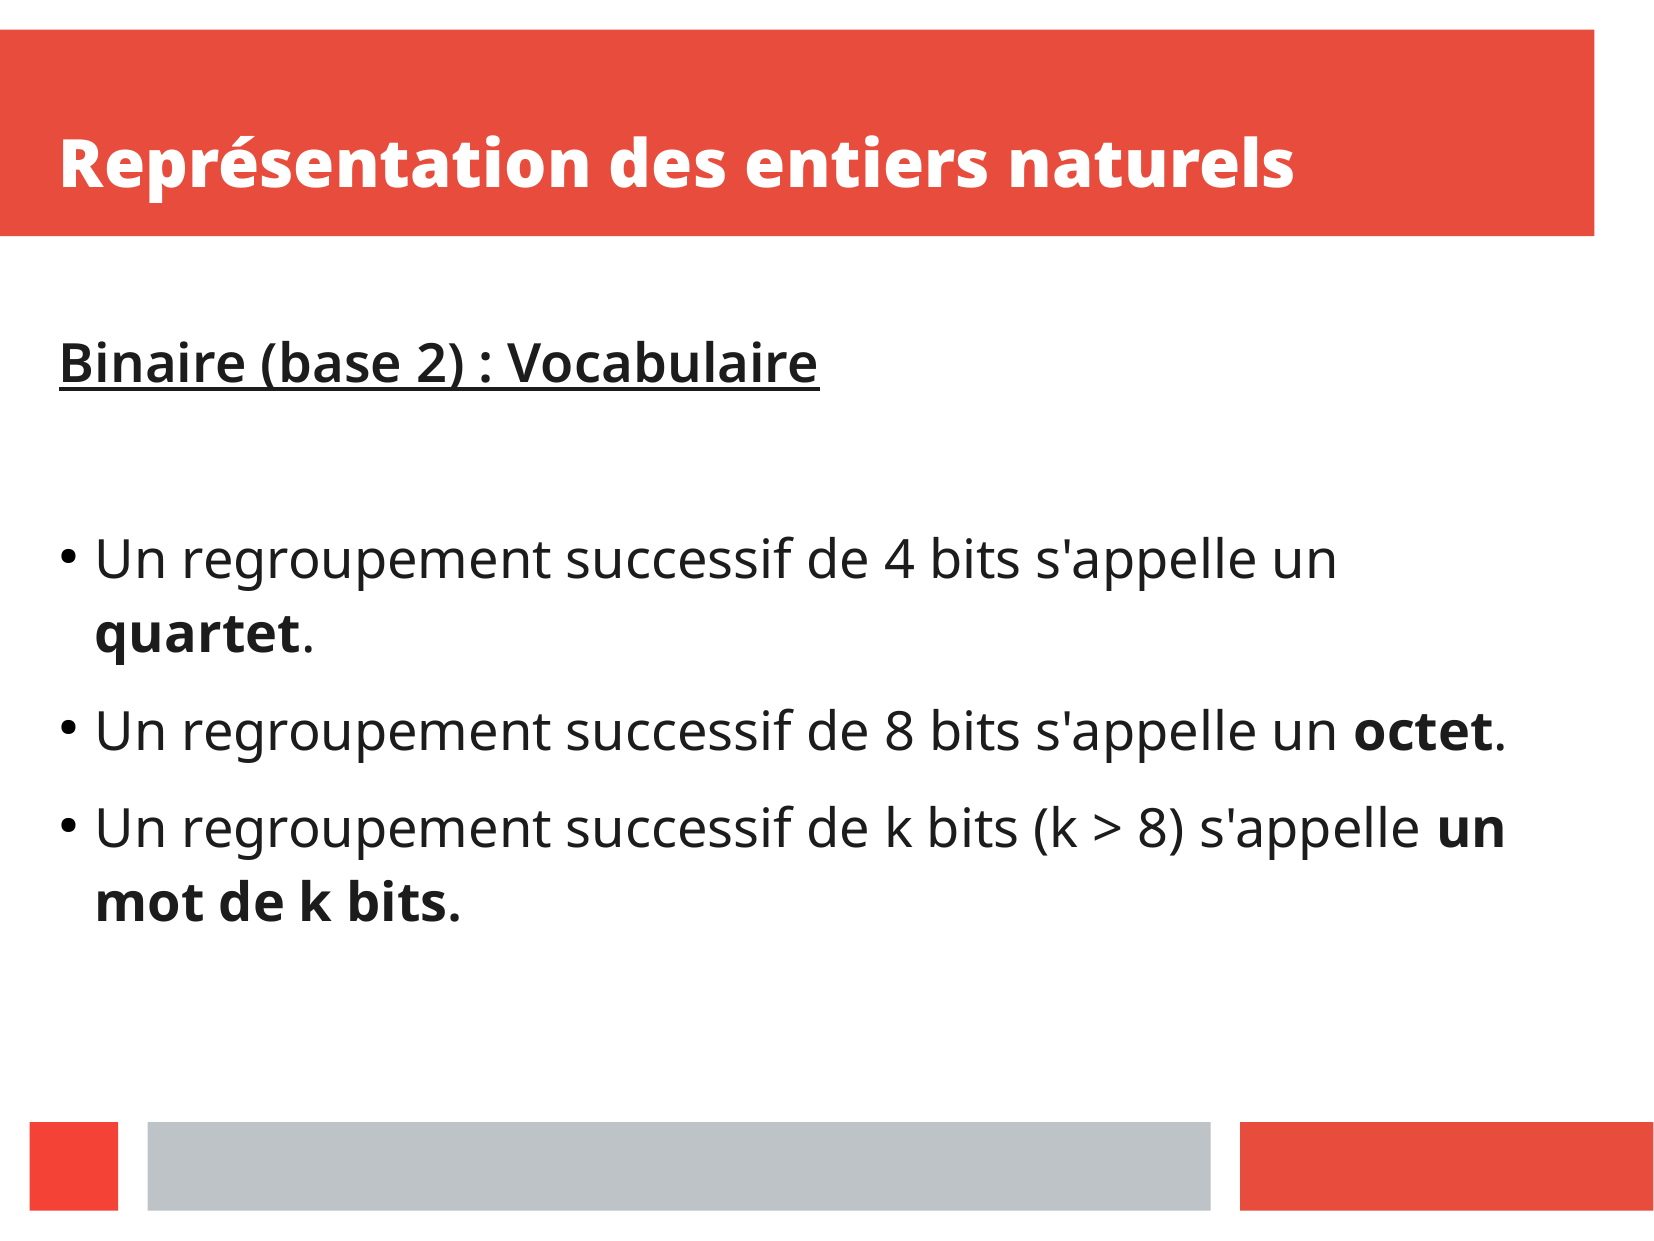

# Représentation des entiers naturels
Binaire (base 2) : Vocabulaire
Un regroupement successif de 4 bits s'appelle un quartet.
Un regroupement successif de 8 bits s'appelle un octet.
Un regroupement successif de k bits (k > 8) s'appelle un mot de k bits.